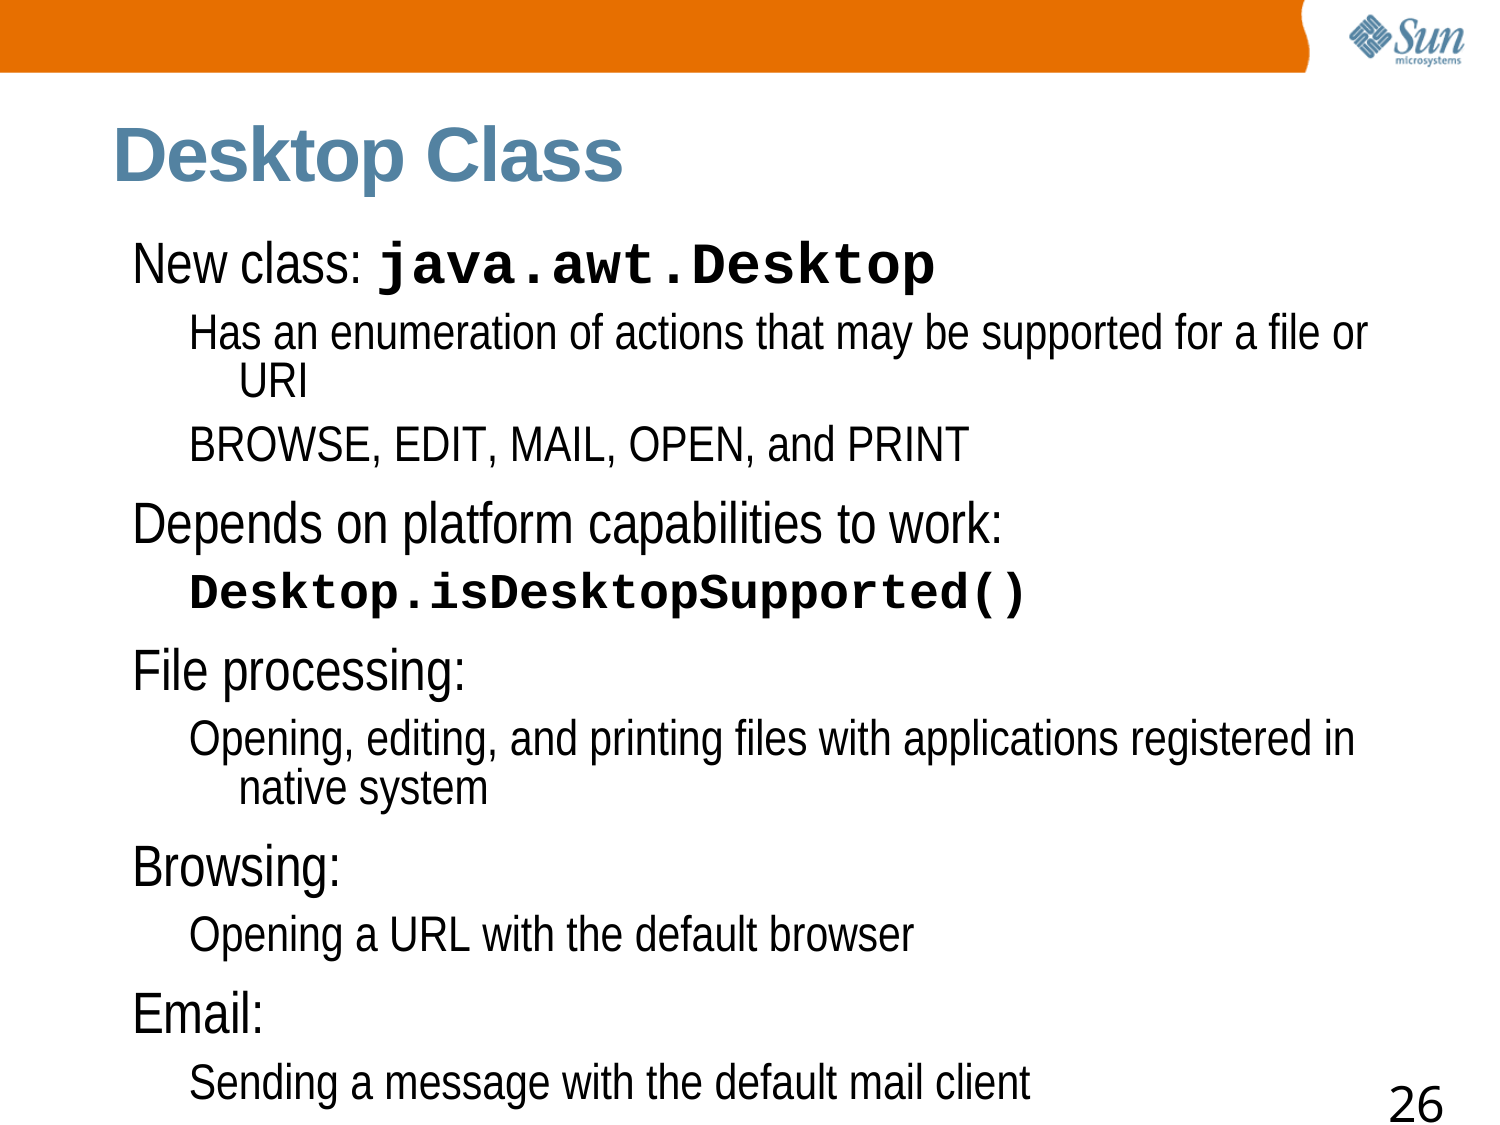

# Desktop Class
New class: java.awt.Desktop
Has an enumeration of actions that may be supported for a file or URI
BROWSE, EDIT, MAIL, OPEN, and PRINT
Depends on platform capabilities to work:
Desktop.isDesktopSupported()
File processing:
Opening, editing, and printing files with applications registered in native system
Browsing:
Opening a URL with the default browser
Email:
Sending a message with the default mail client